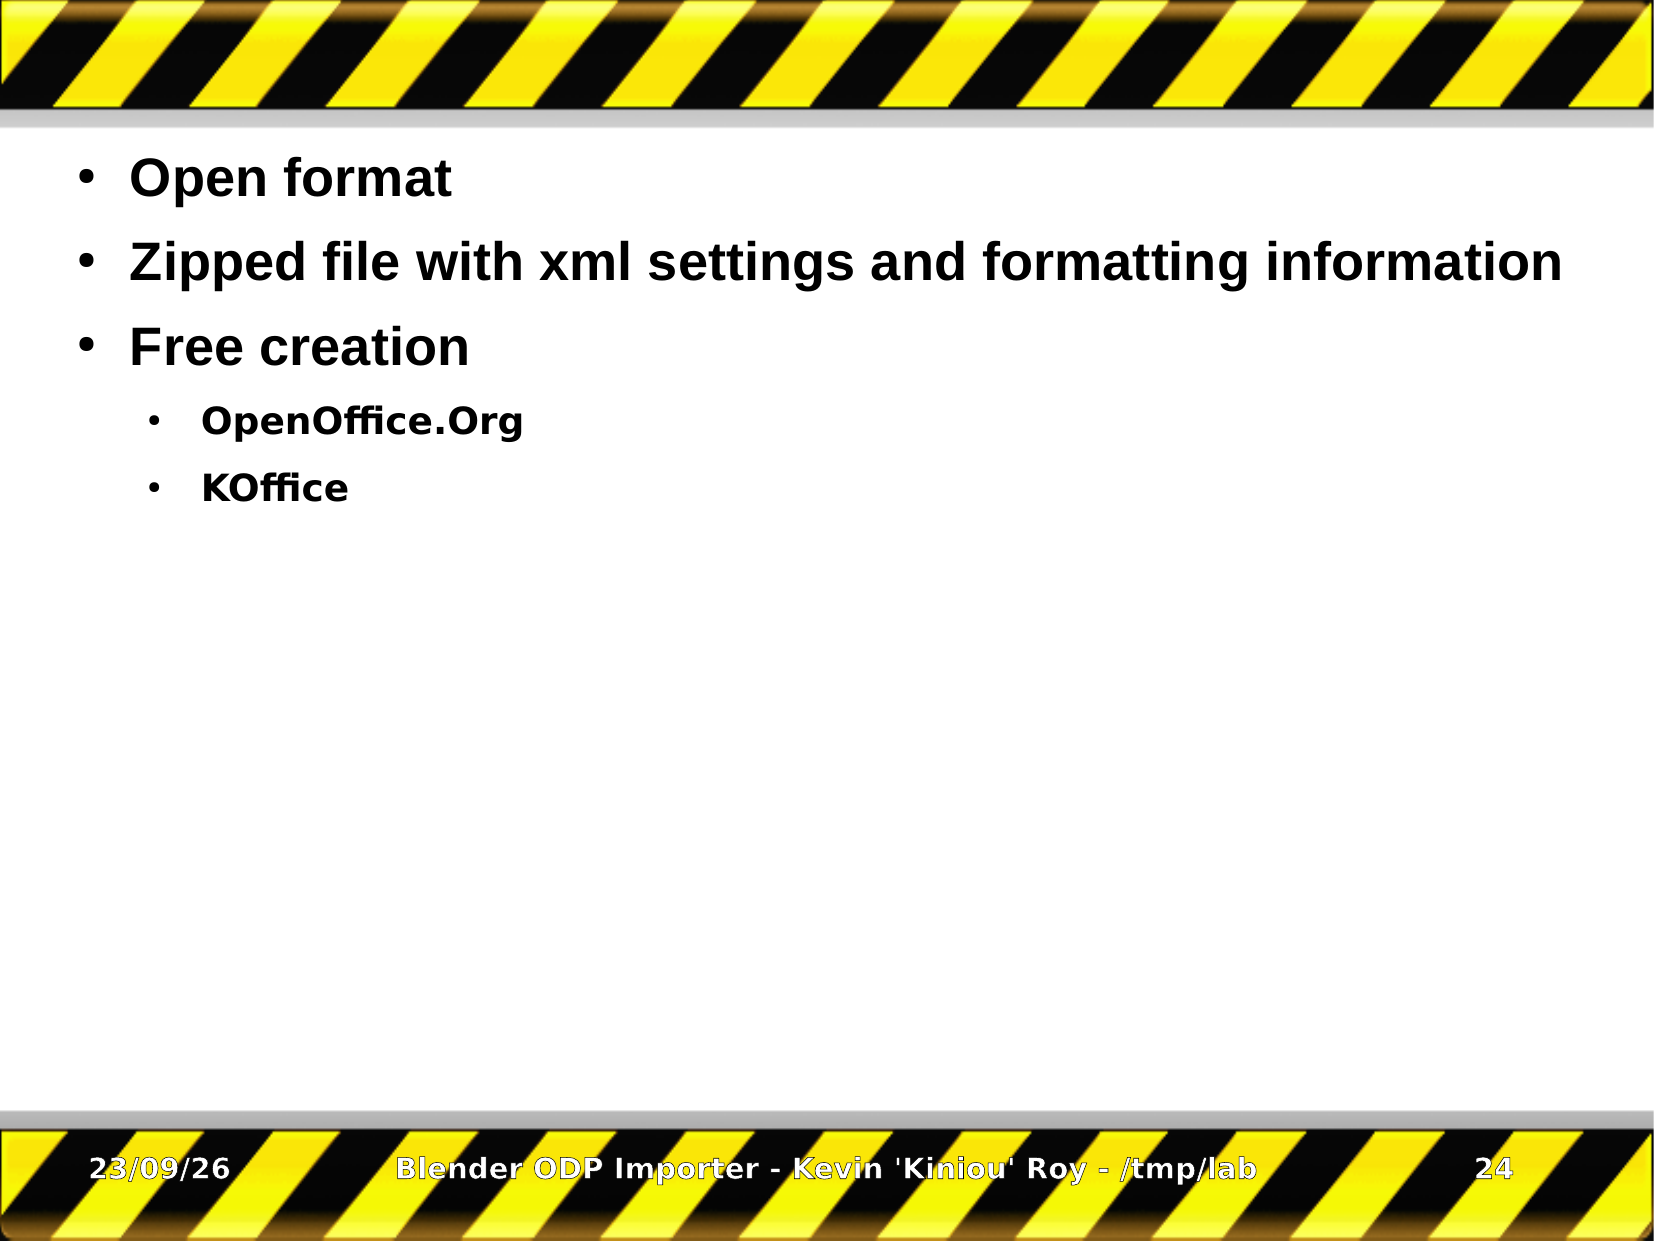

# Why this format?
Open format
Zipped file with xml settings and formatting information
Free creation
OpenOffice.Org
KOffice
Blender ODP Importer - Kevin 'Kiniou' Roy - /tmp/lab
24